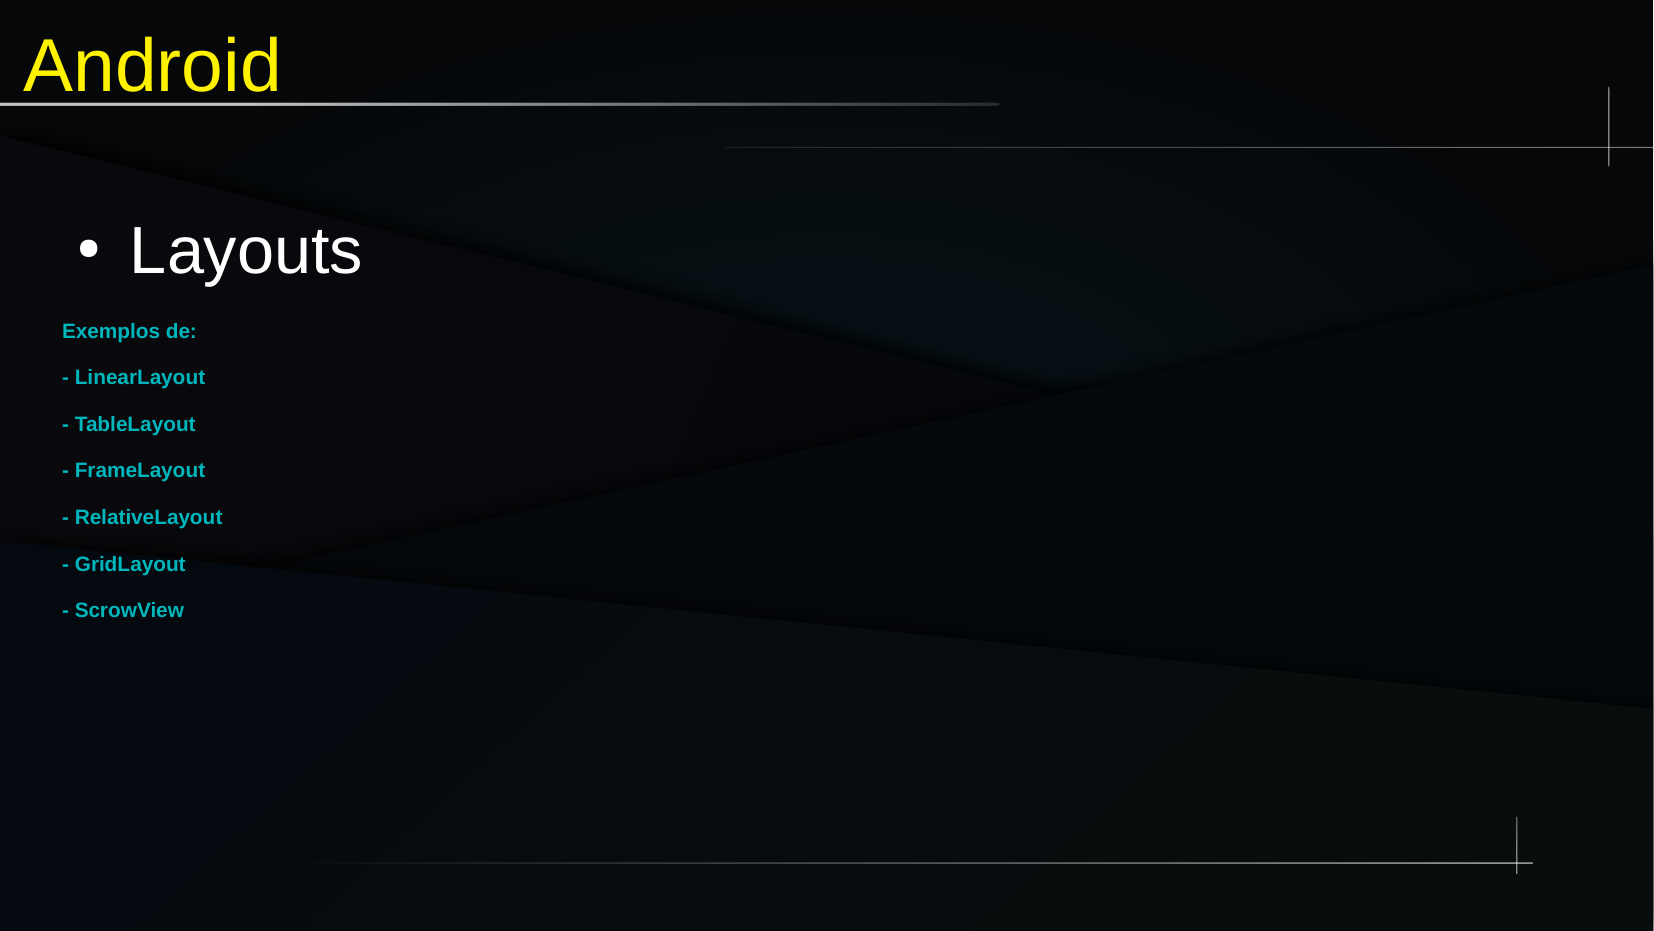

# Android
Layouts
Exemplos de:
- LinearLayout
- TableLayout
- FrameLayout
- RelativeLayout
- GridLayout
- ScrowView